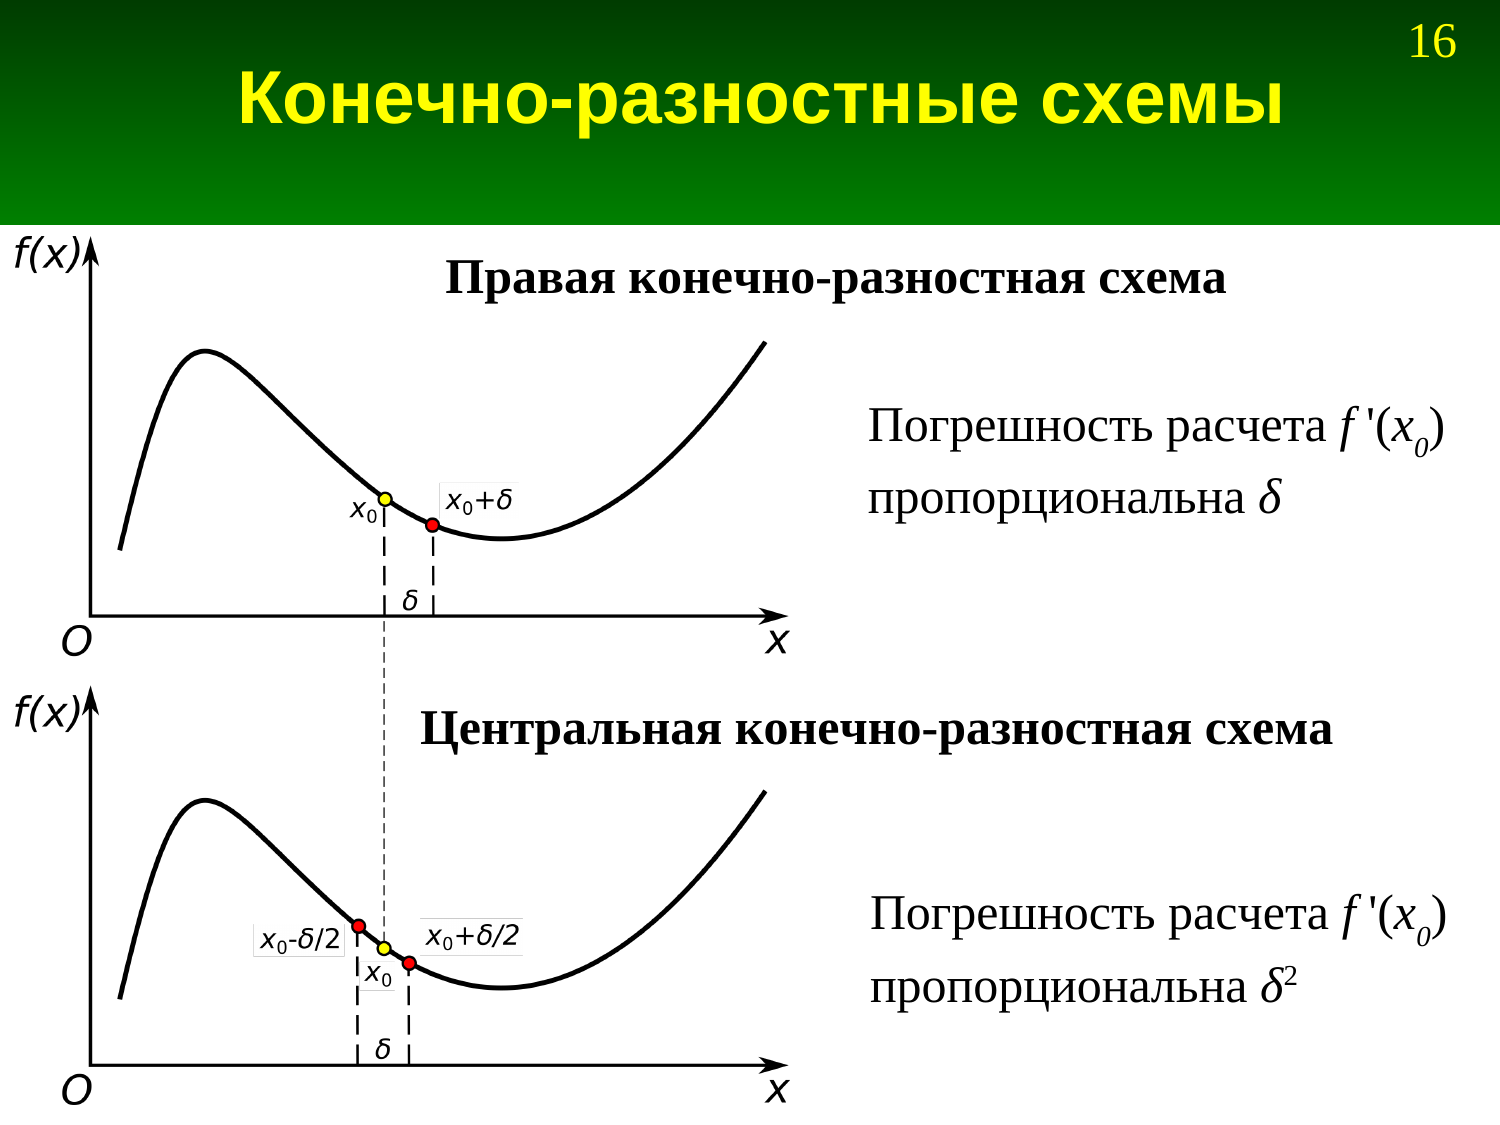

# Конечно-разностные схемы
Правая конечно-разностная схема
Погрешность расчета f '(x0)
пропорциональна δ
Центральная конечно-разностная схема
Погрешность расчета f '(x0)
пропорциональна δ2